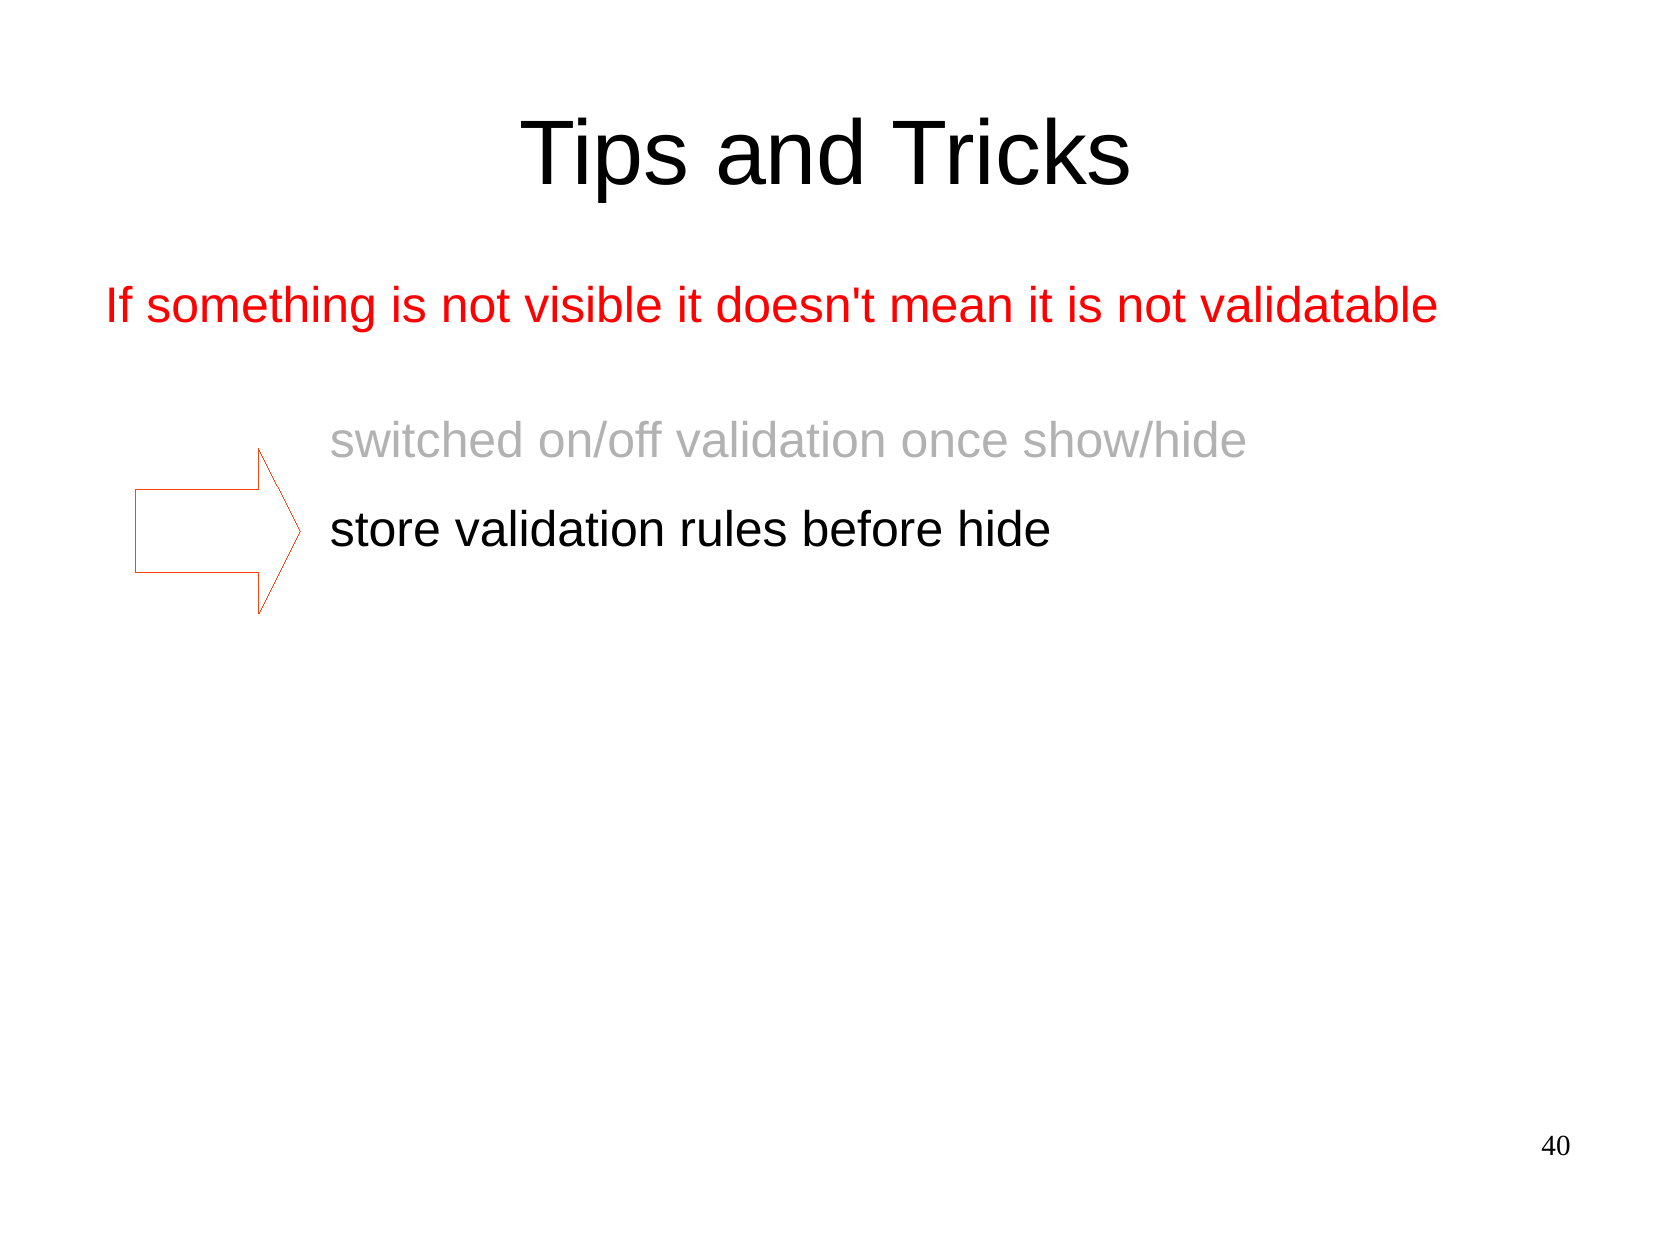

# Tips and Tricks
If something is not visible it doesn't mean it is not validatable
switched on/off validation once show/hide
store validation rules before hide
40